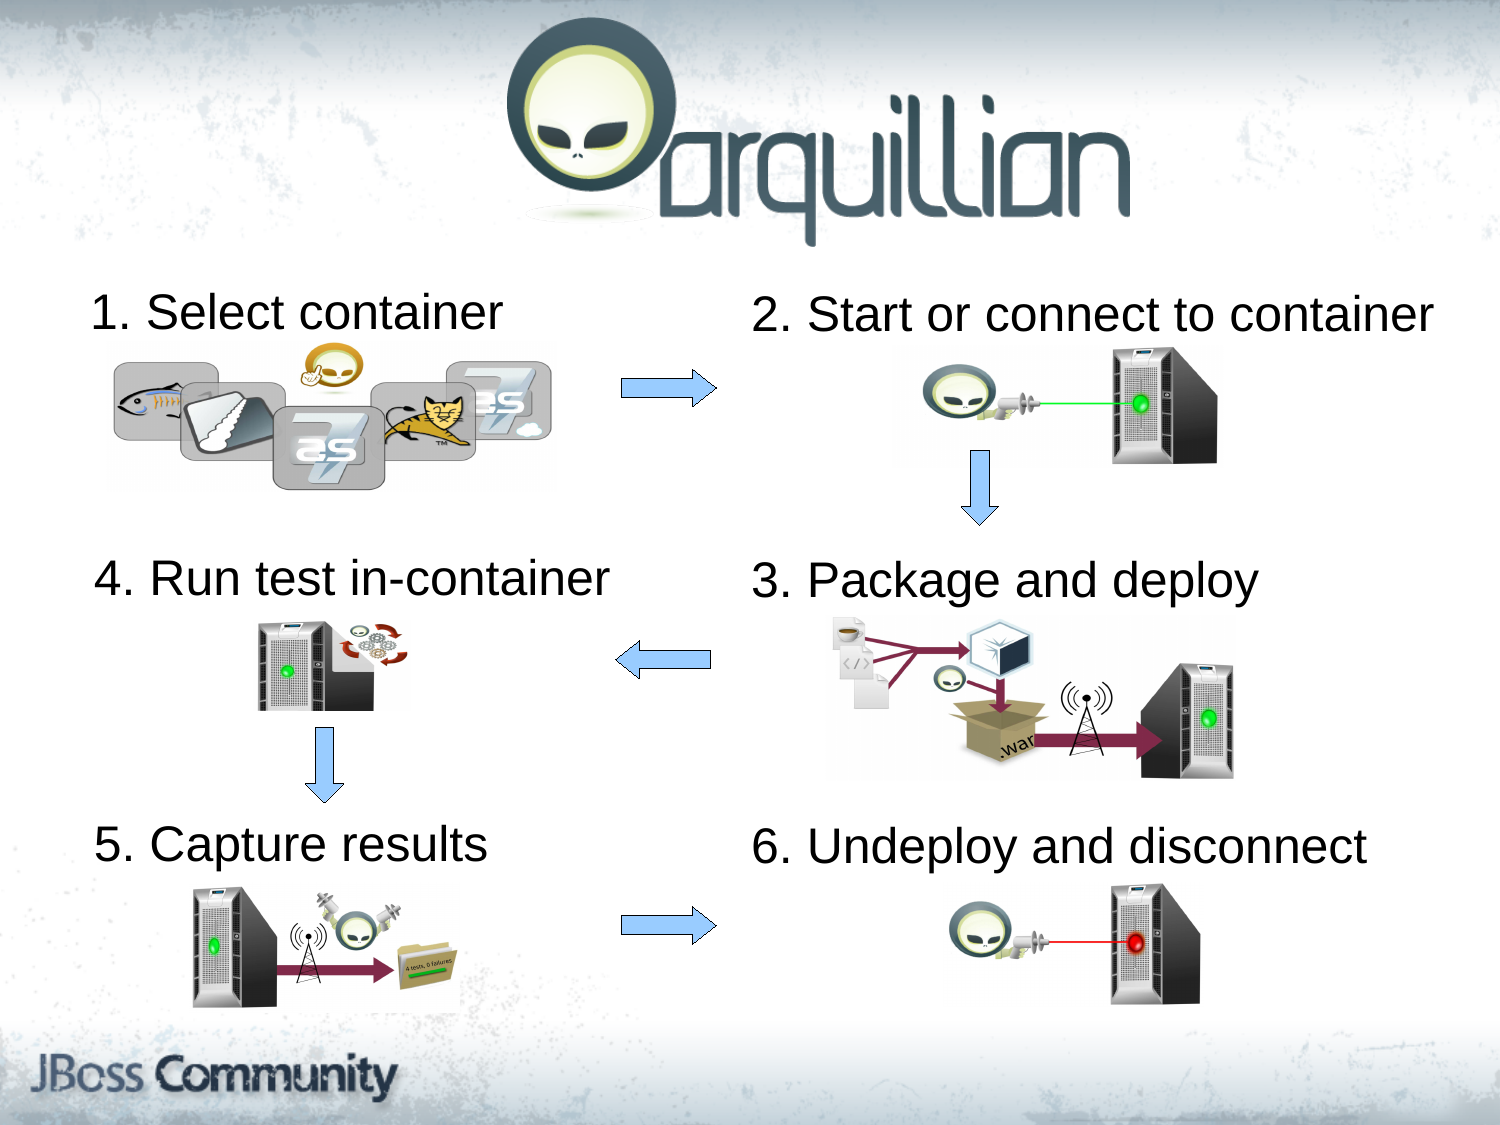

1. Select container
2. Start or connect to container
4. Run test in-container
3. Package and deploy
5. Capture results
6. Undeploy and disconnect